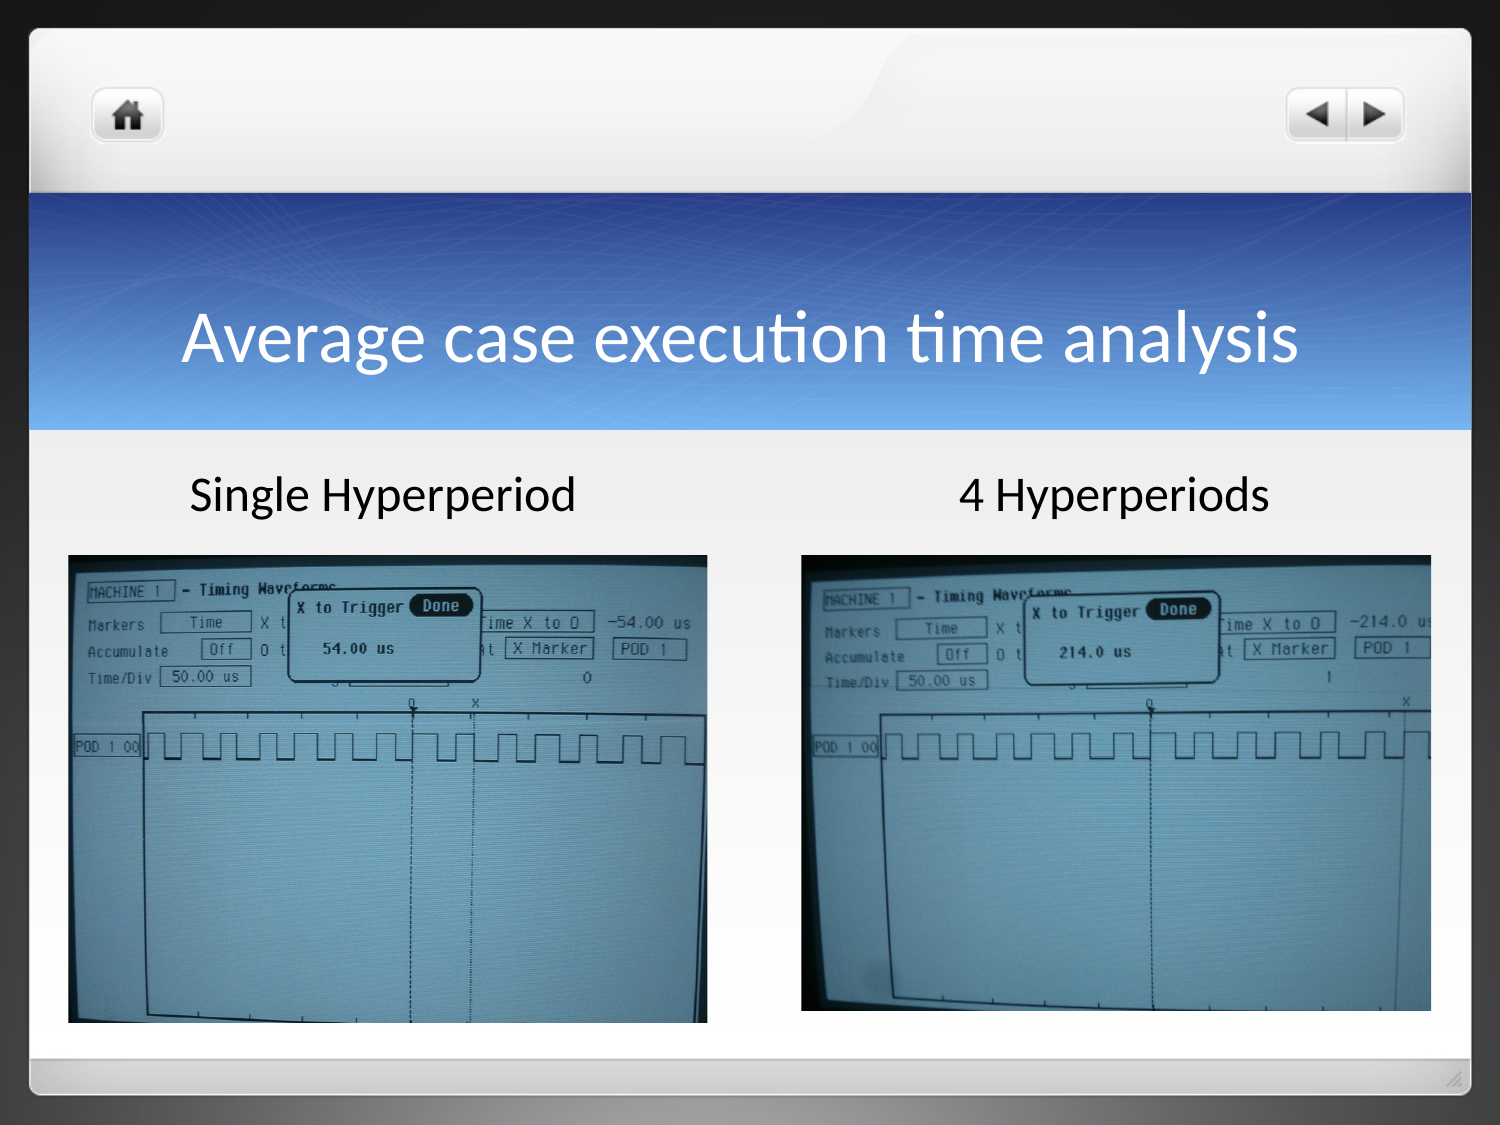

# Average case execution time analysis
Single Hyperperiod
4 Hyperperiods